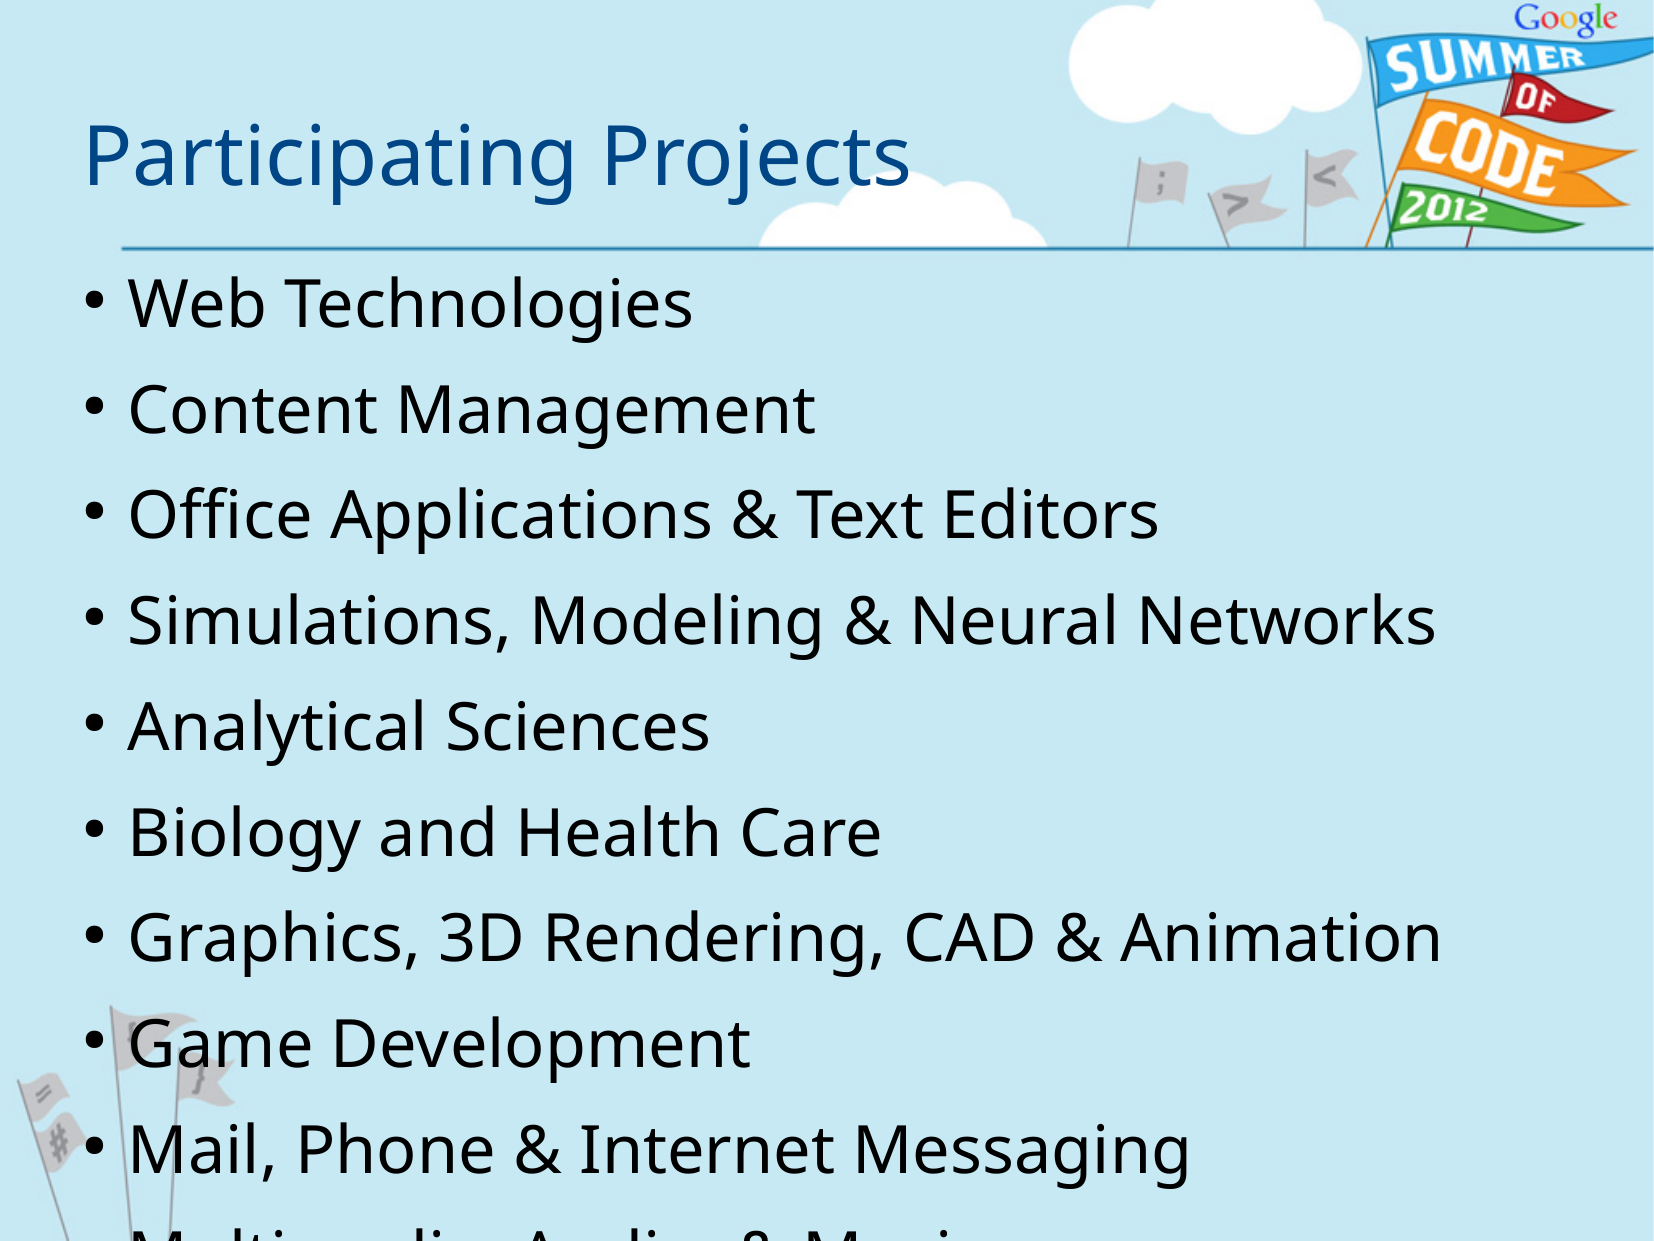

# Participating Projects
Web Technologies
Content Management
Office Applications & Text Editors
Simulations, Modeling & Neural Networks
Analytical Sciences
Biology and Health Care
Graphics, 3D Rendering, CAD & Animation
Game Development
Mail, Phone & Internet Messaging
Multimedia, Audio, & Music